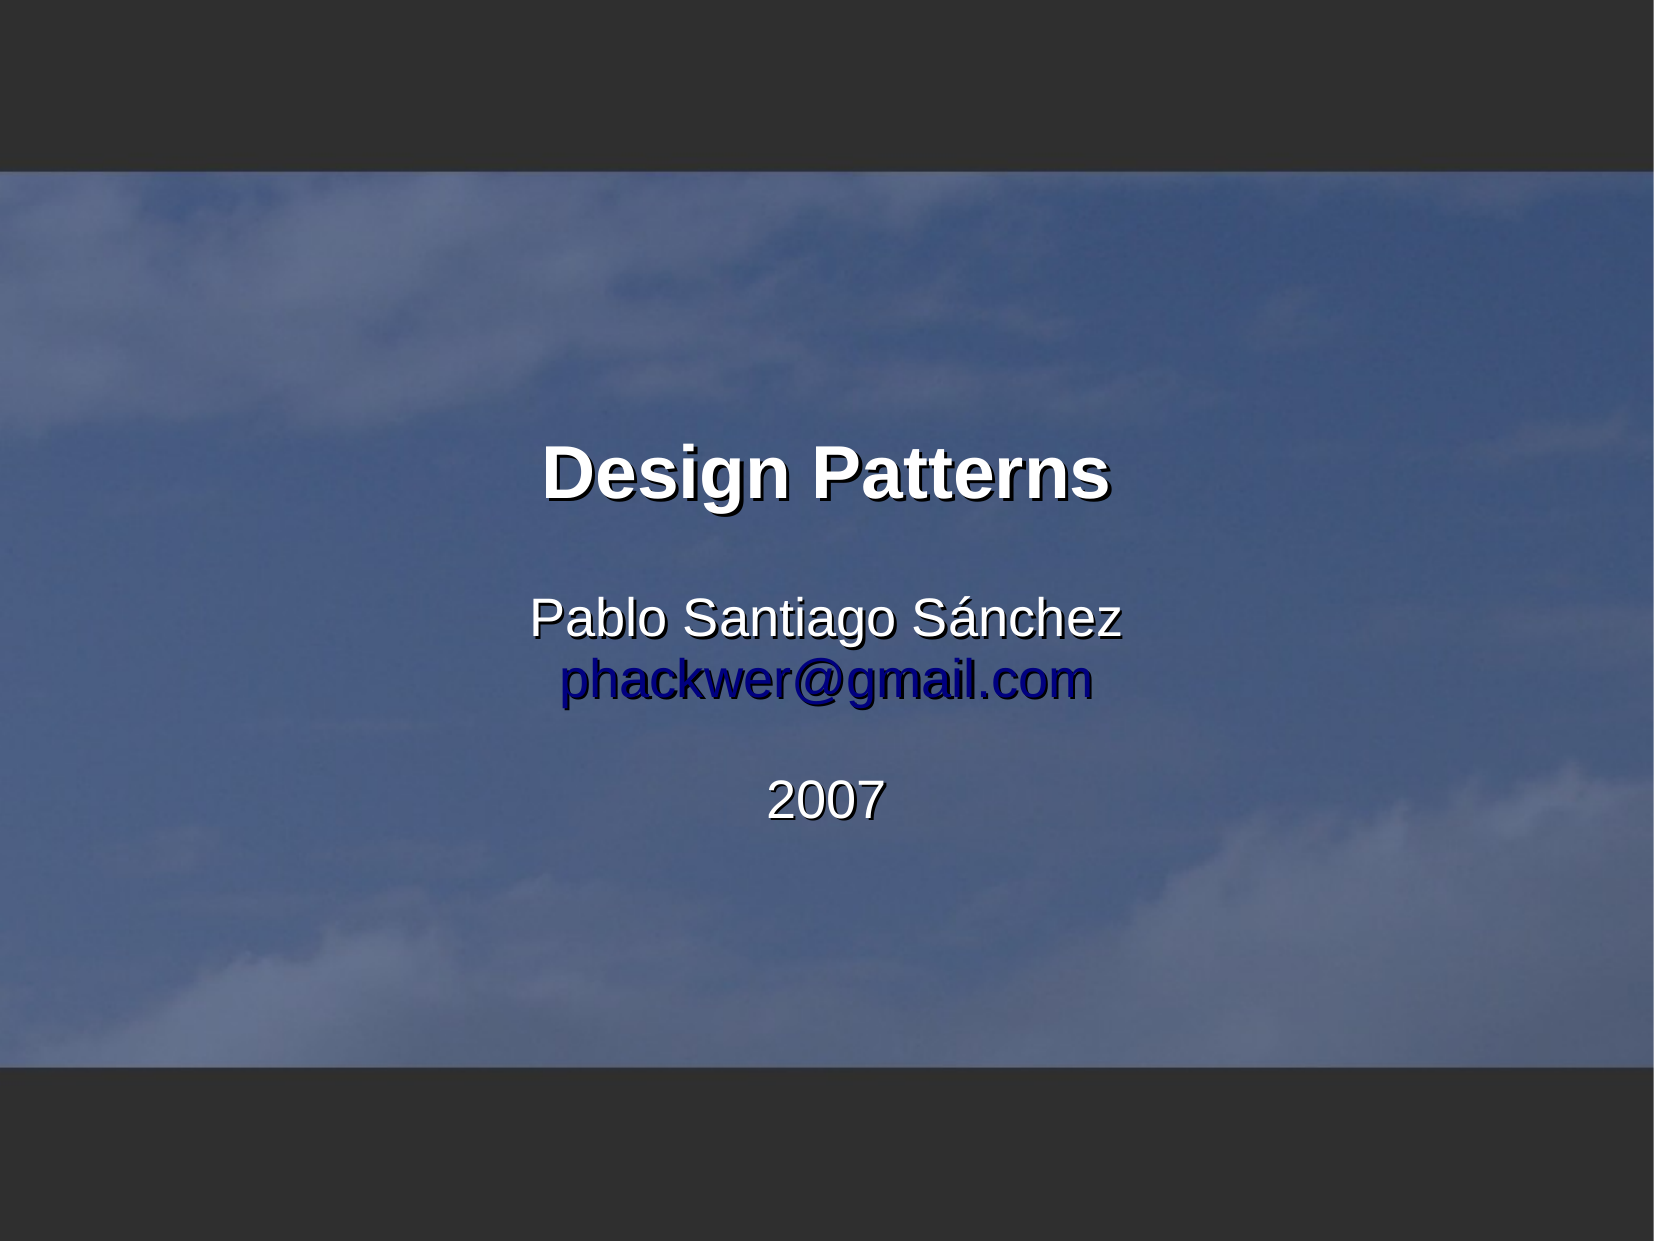

# Design Patterns
Pablo Santiago Sánchez
phackwer@gmail.com
2007